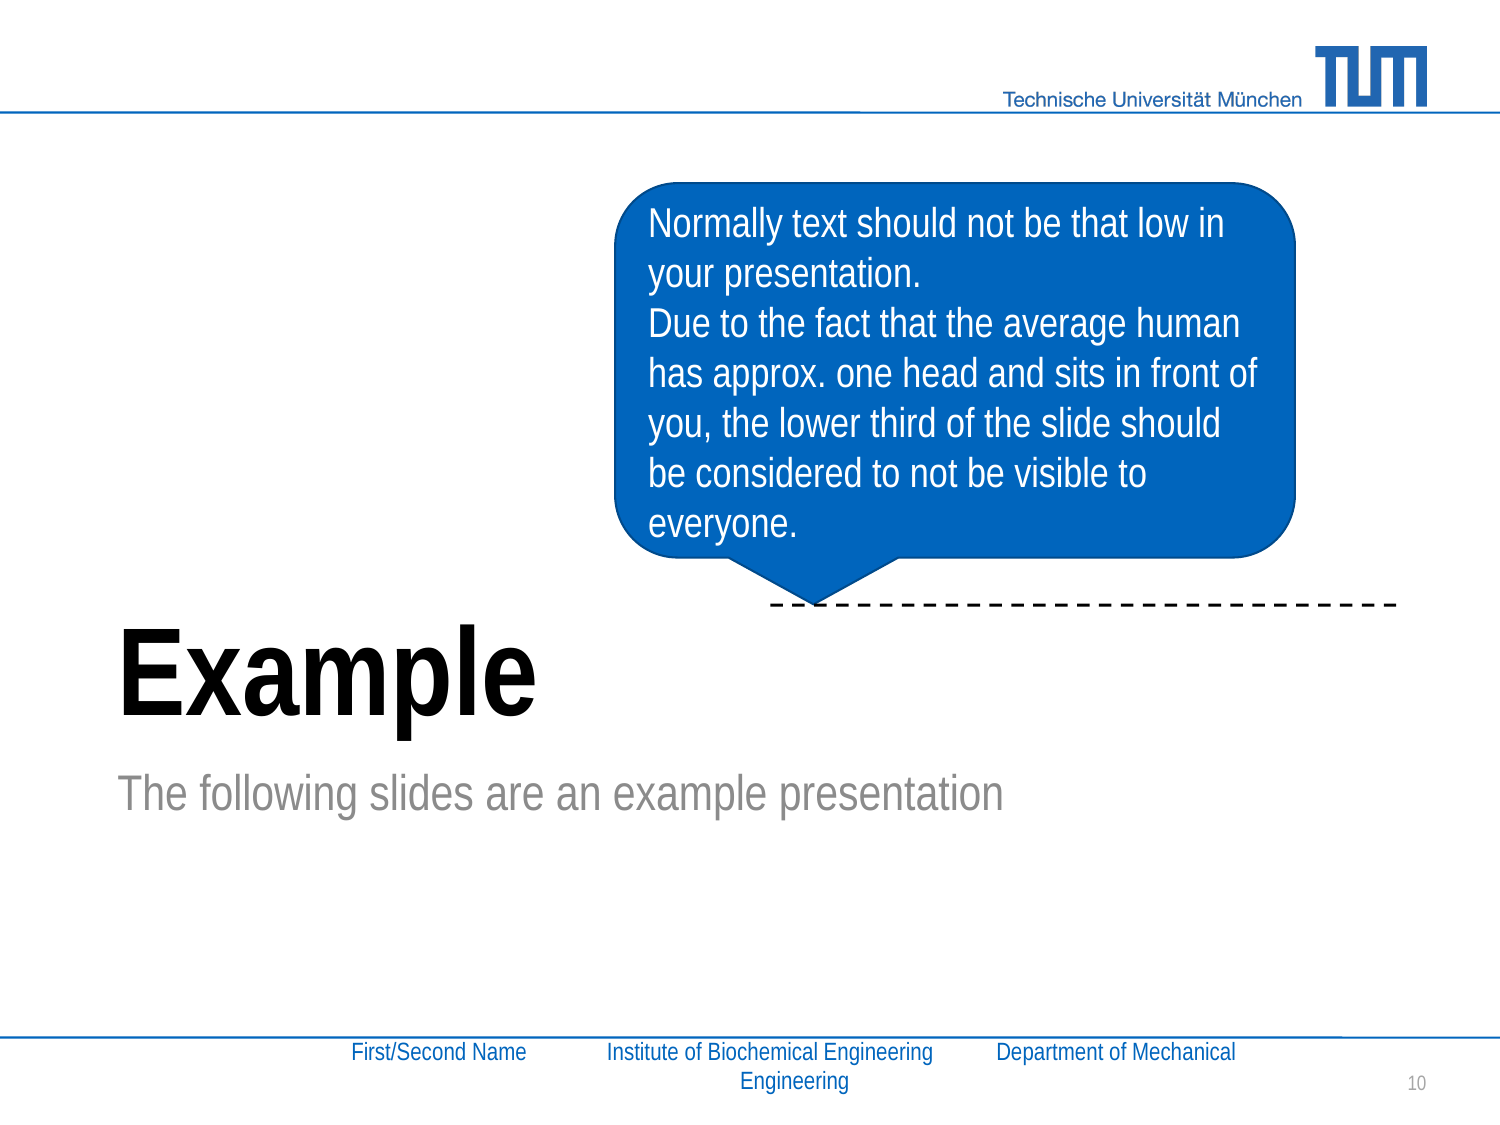

Normally text should not be that low in your presentation.
Due to the fact that the average human has approx. one head and sits in front of you, the lower third of the slide should be considered to not be visible to everyone.
# Example
The following slides are an example presentation
First/Second Name Institute of Biochemical Engineering Department of Mechanical Engineering